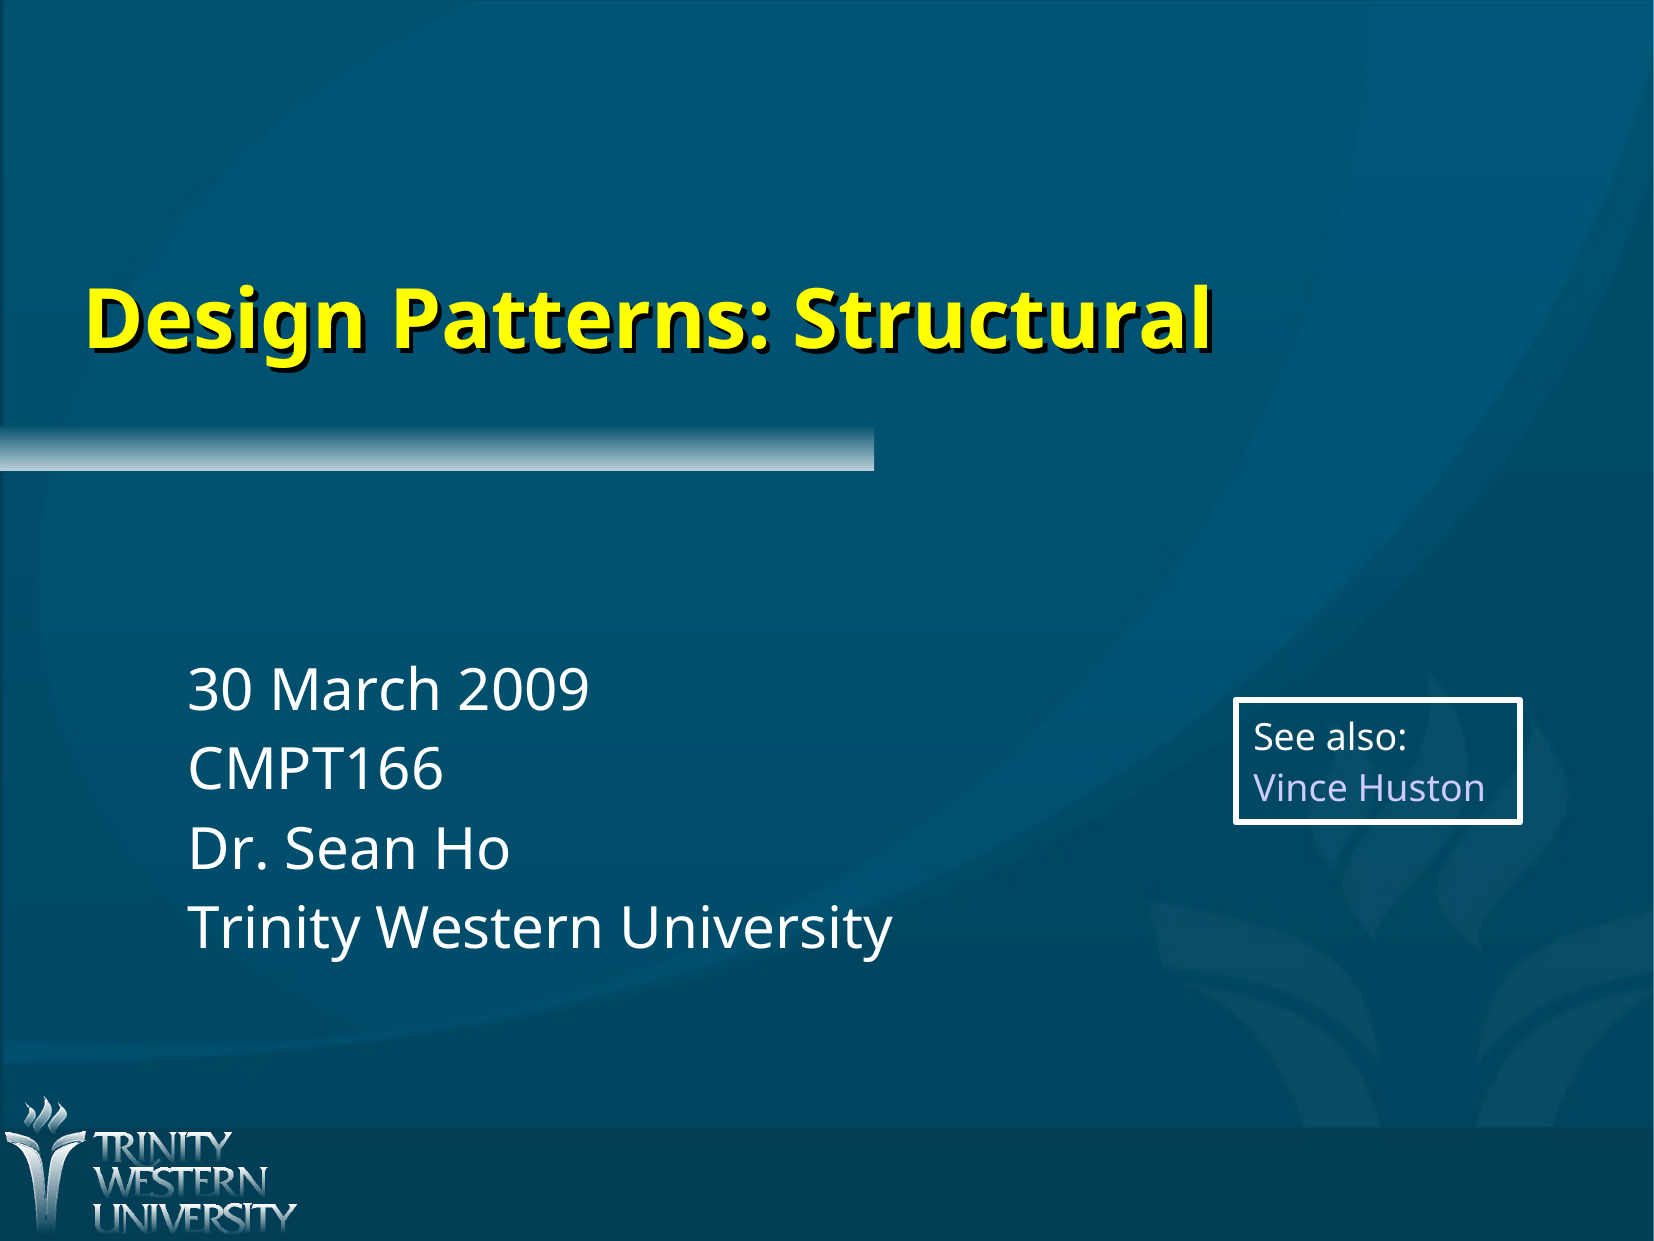

# Design Patterns: Structural
30 March 2009
CMPT166
Dr. Sean Ho
Trinity Western University
See also:
Vince Huston